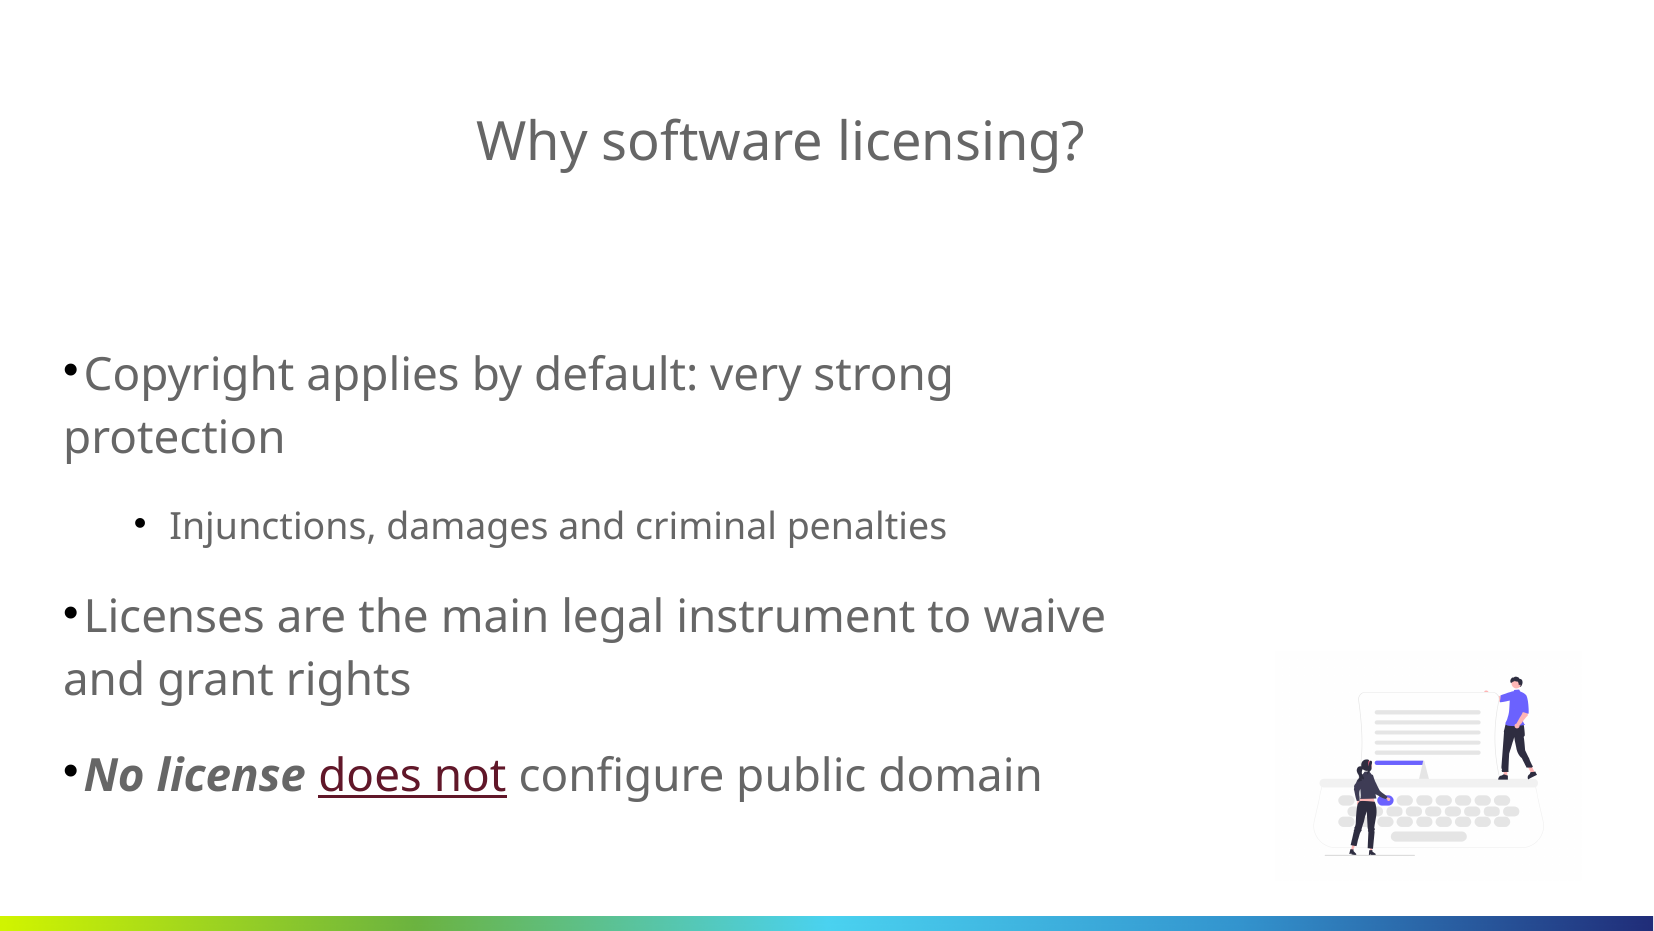

Why software licensing?
Copyright applies by default: very strong protection
Injunctions, damages and criminal penalties
Licenses are the main legal instrument to waive and grant rights
No license does not configure public domain
#